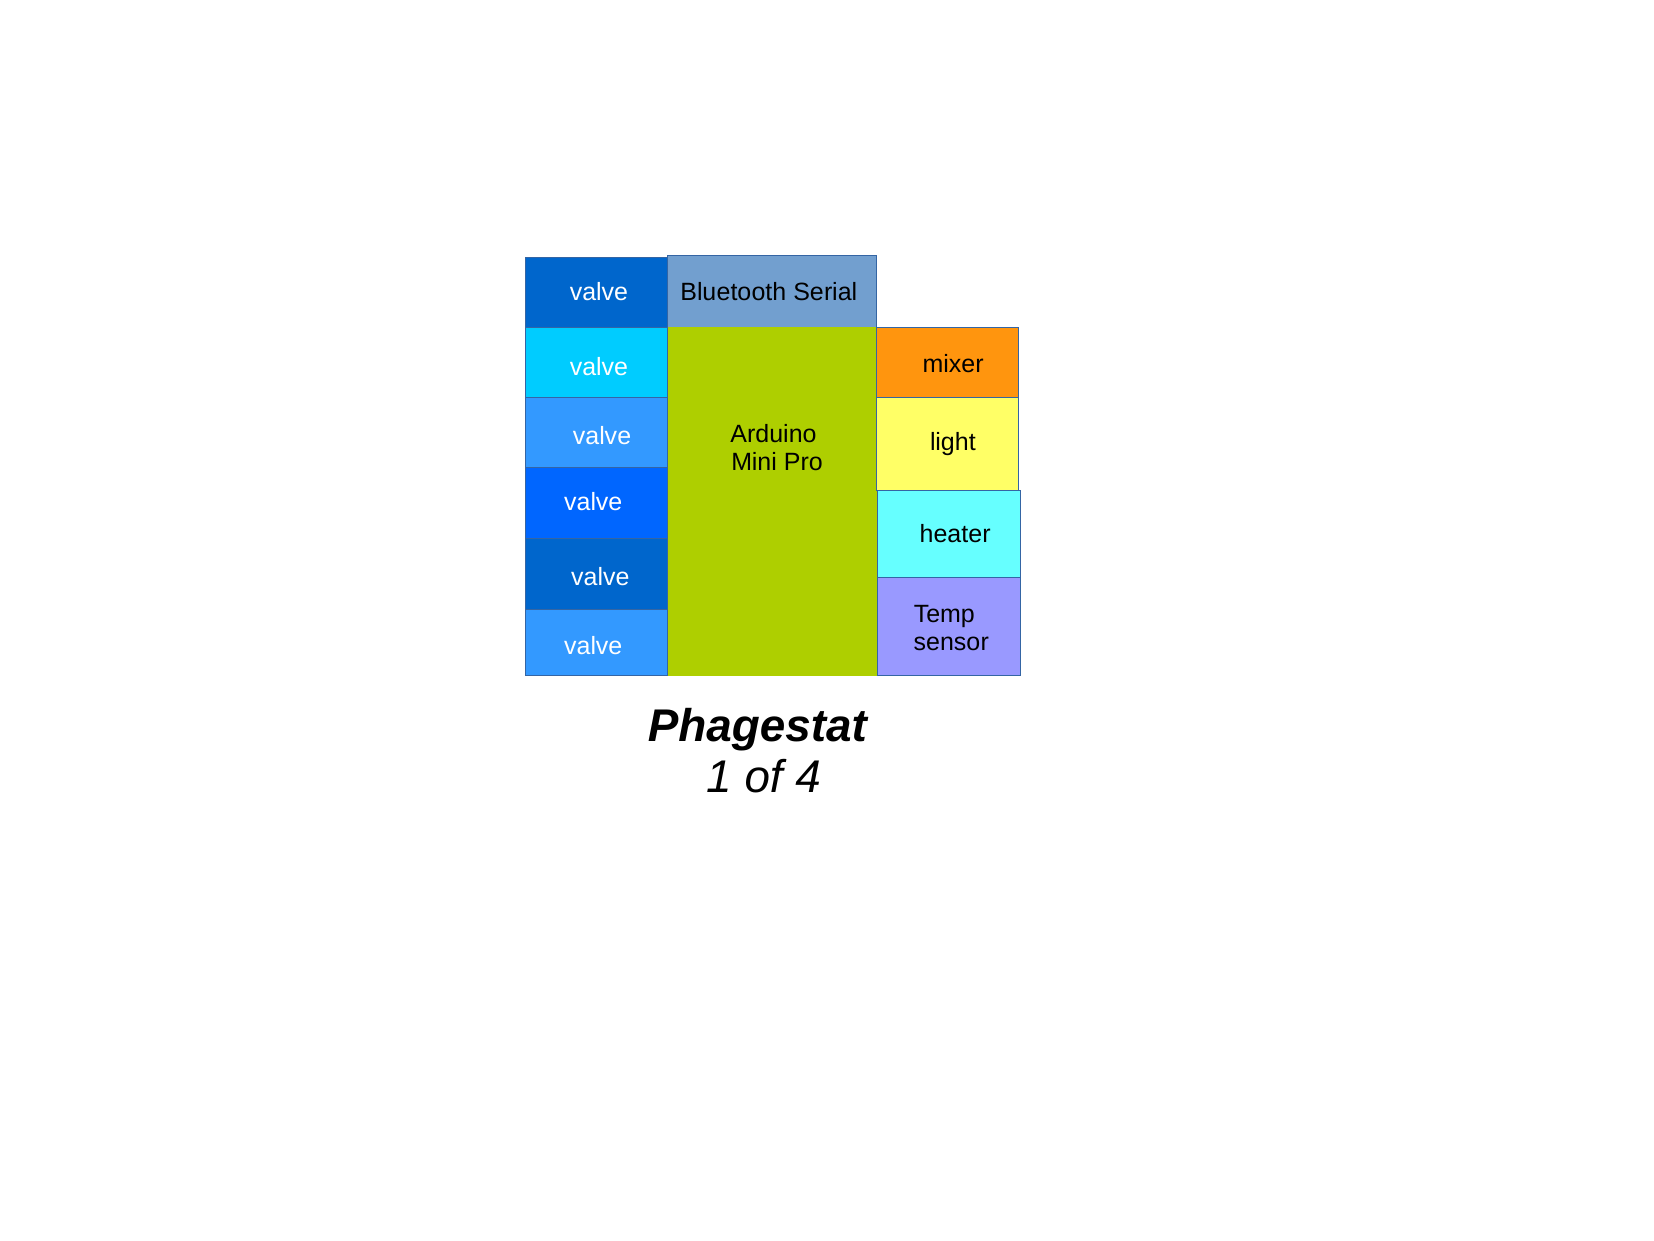

valve
valve
Bluetooth Serial
mixer
valve
Arduino
Mini Pro
valve
light
valve
heater
valve
valve
 Temp sensor
valve
Phagestat
1 of 4